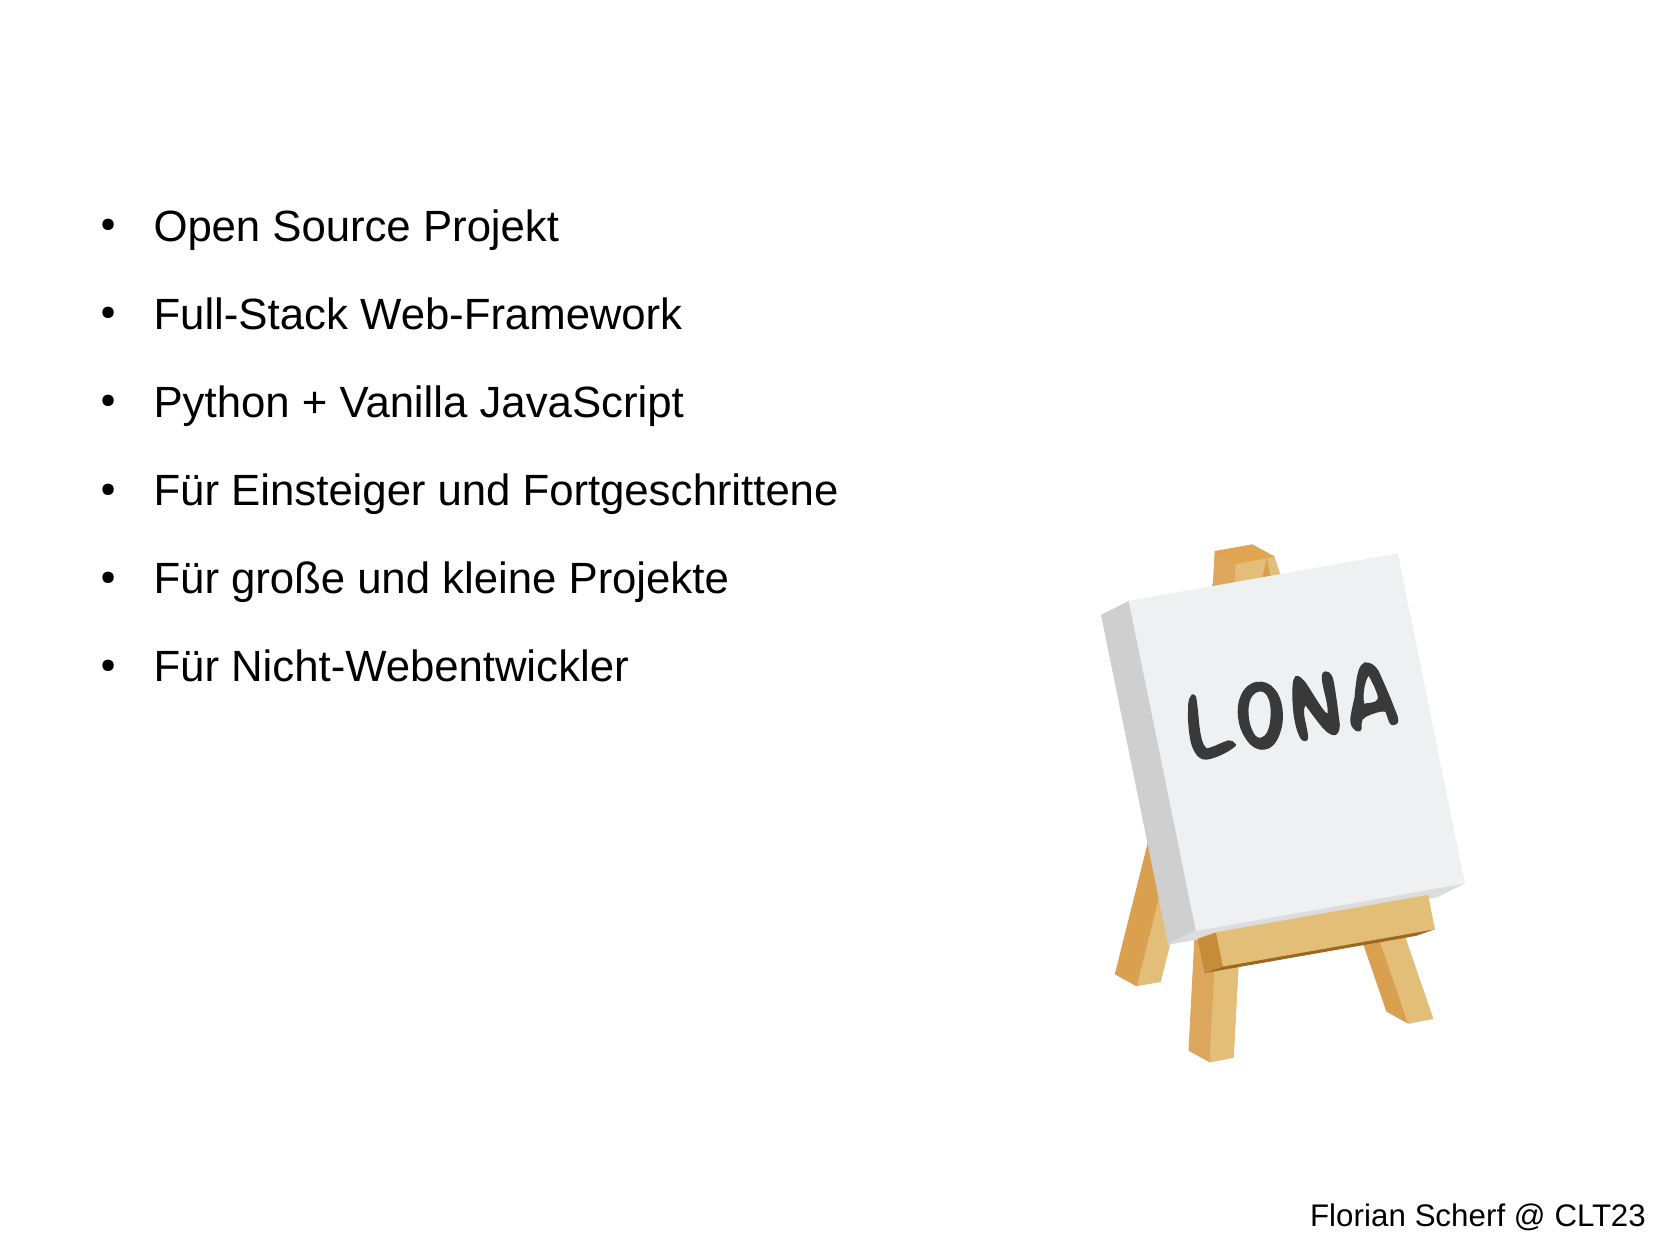

# Open Source Projekt
Full-Stack Web-Framework
Python + Vanilla JavaScript
Für Einsteiger und Fortgeschrittene
Für große und kleine Projekte
Für Nicht-Webentwickler
Florian Scherf @ CLT23